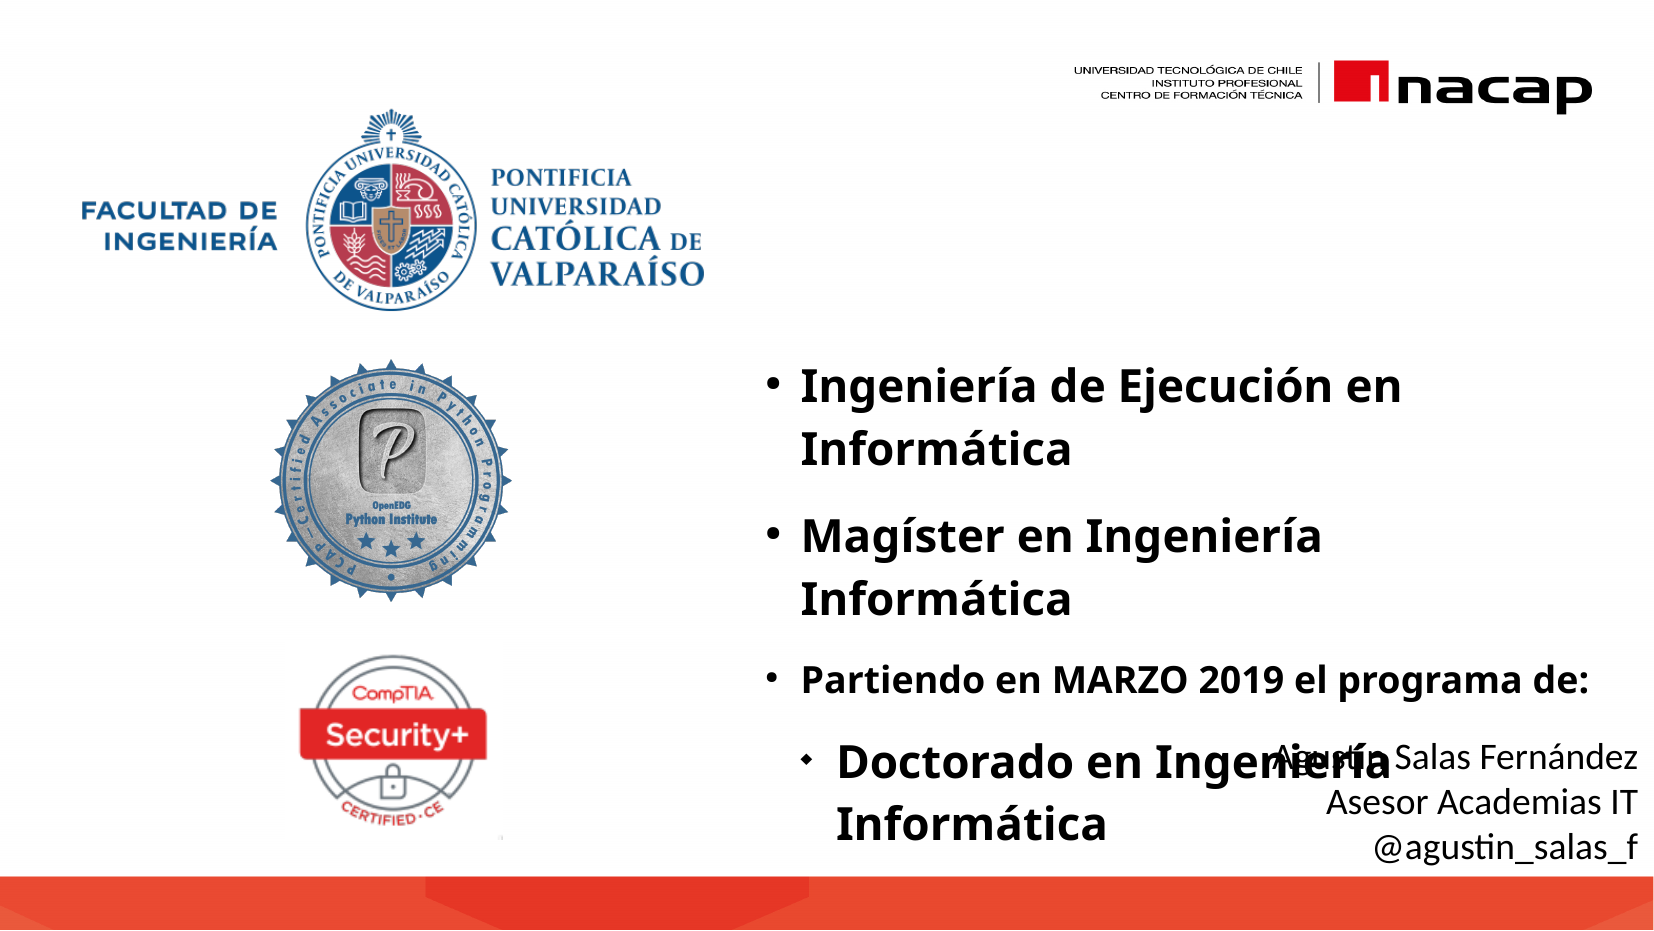

Ingeniería de Ejecución en Informática
Magíster en Ingeniería Informática
Partiendo en MARZO 2019 el programa de:
Doctorado en Ingeniería Informática
Agustín Salas Fernández
Asesor Academias IT
@agustin_salas_f